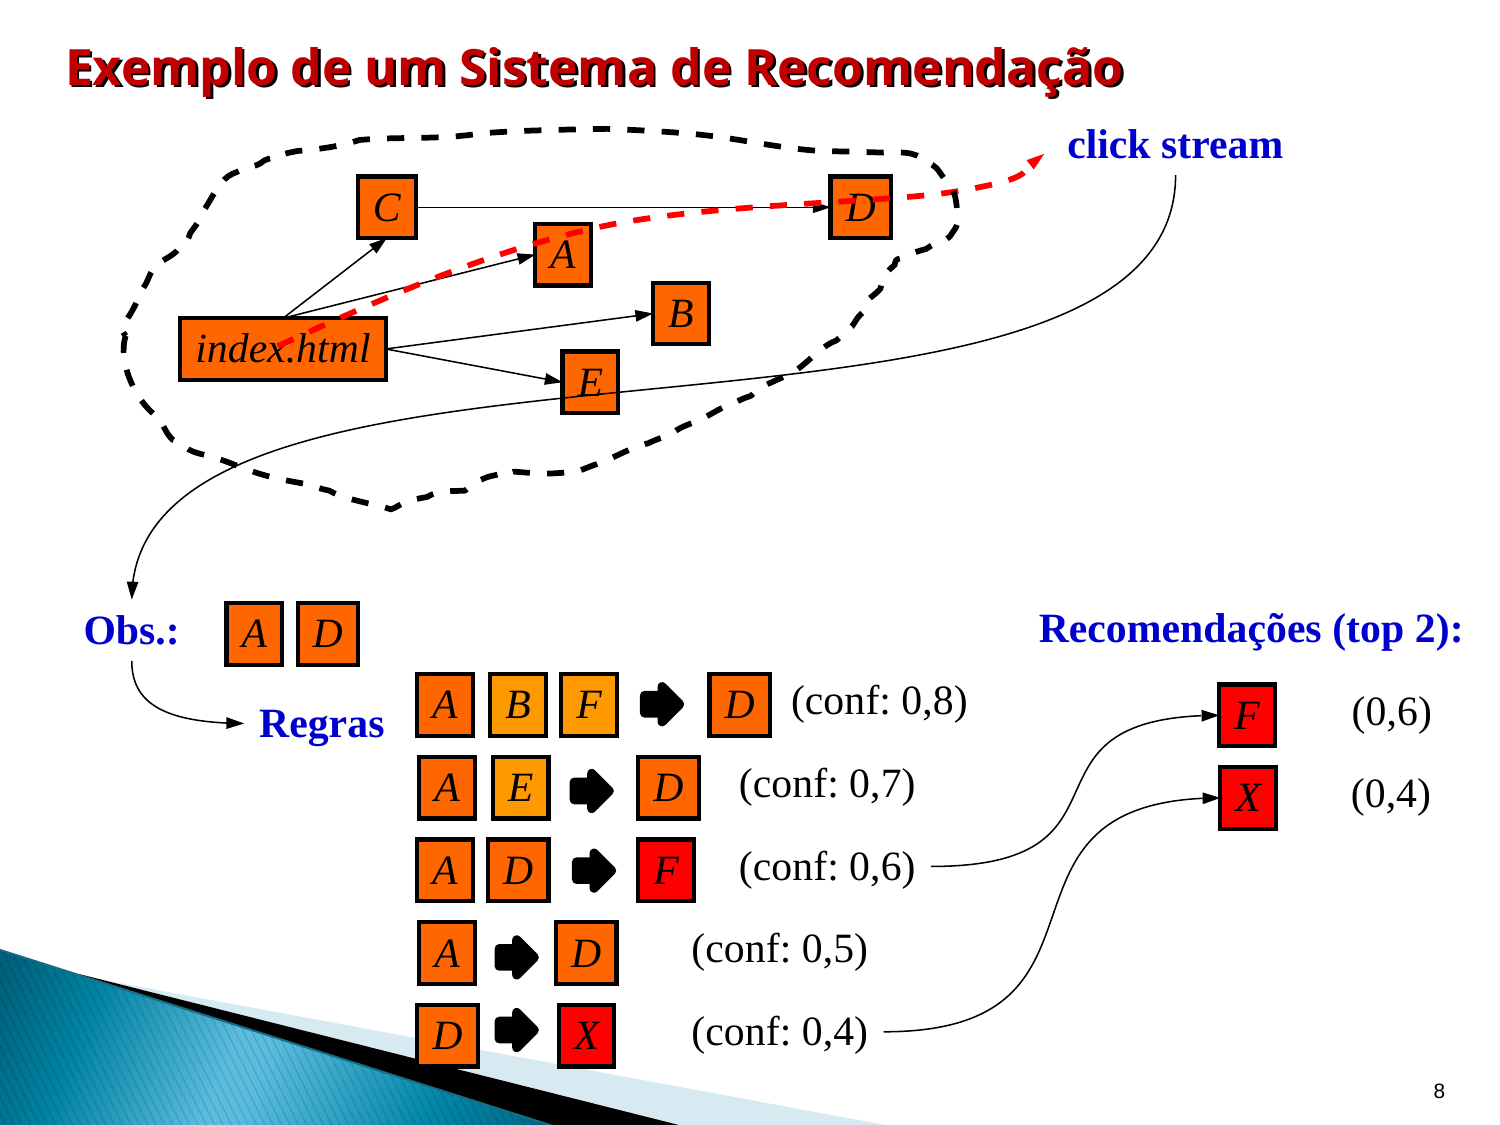

# Exemplo de um Sistema de Recomendação
click stream
C
D
A
B
index.html
E
Recomendações (top 2):
Obs.:
A
D
(conf: 0,8)
A
B
F
D
(0,6)
F
Regras
(conf: 0,7)
A
E
D
(0,4)
X
(conf: 0,6)
A
D
F
(conf: 0,5)
A
D
(conf: 0,4)
D
X